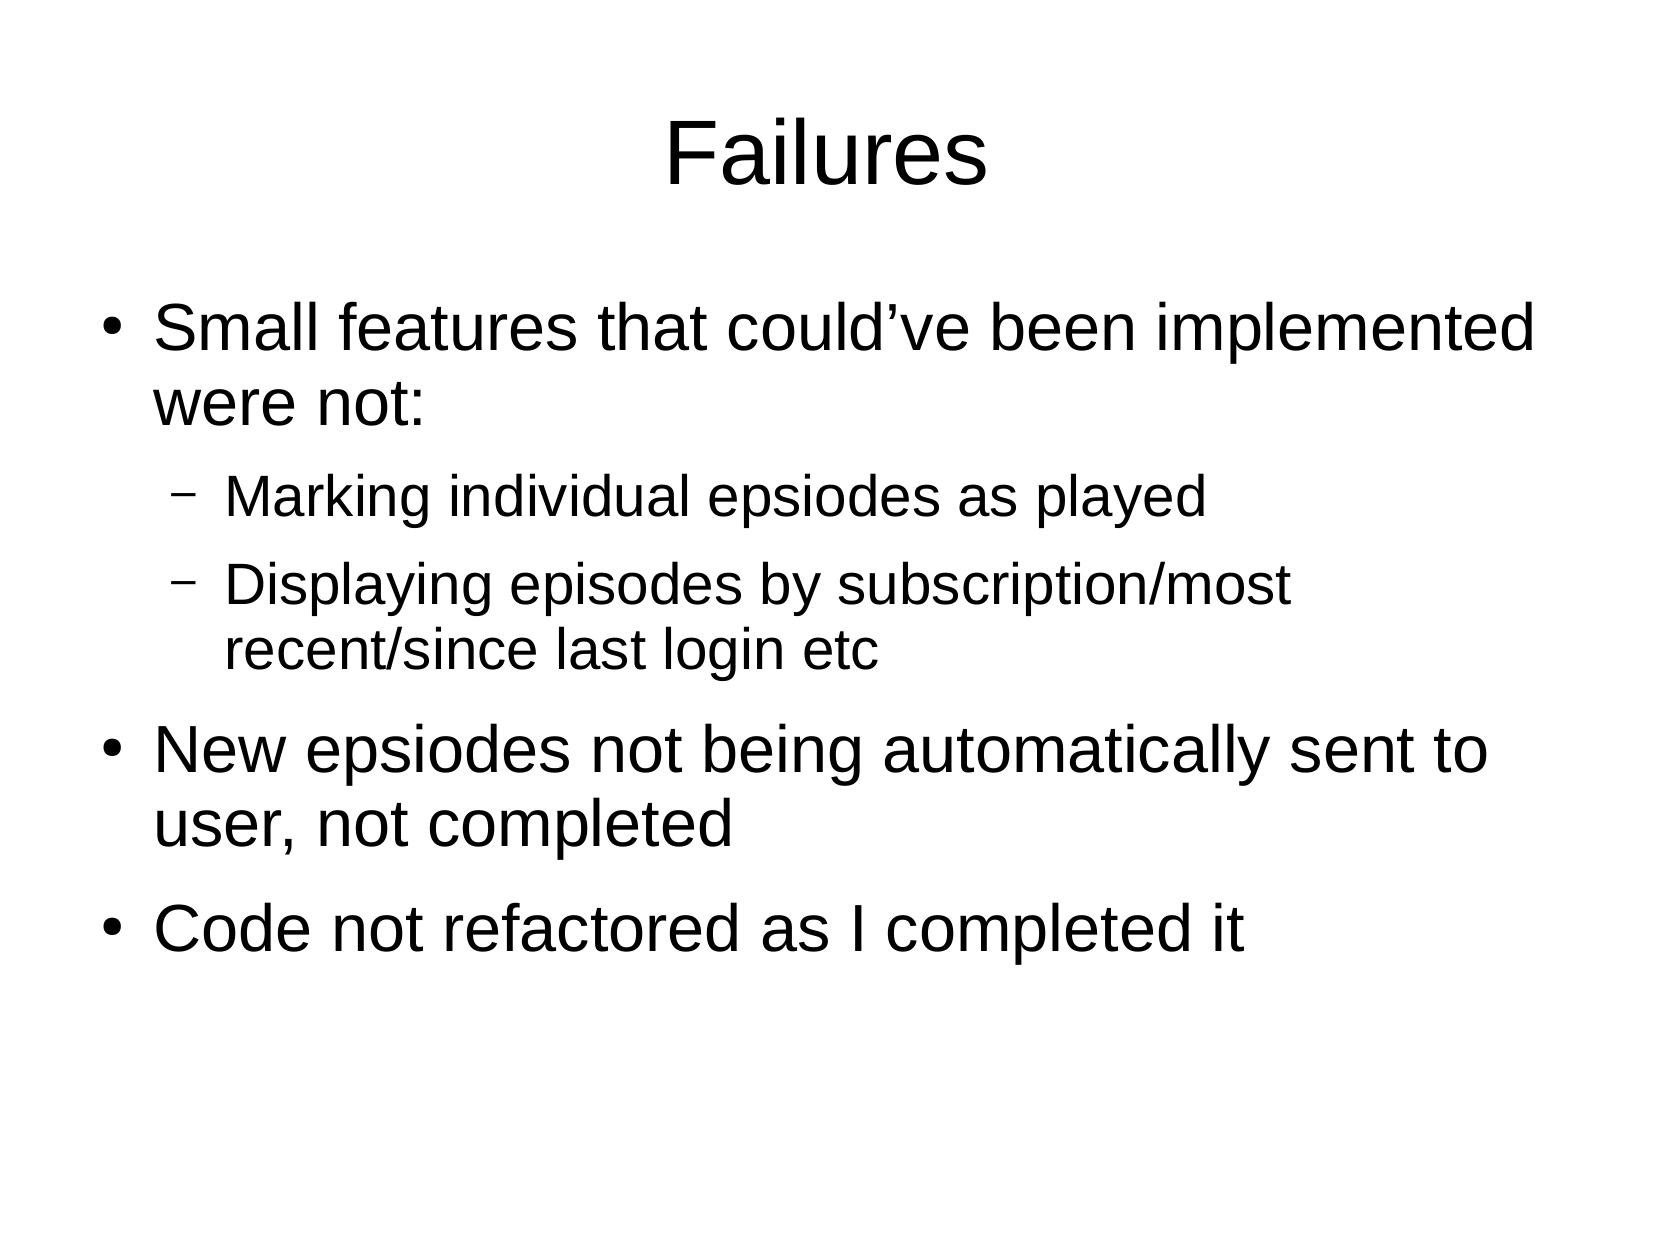

# Failures
Small features that could’ve been implemented were not:
Marking individual epsiodes as played
Displaying episodes by subscription/most recent/since last login etc
New epsiodes not being automatically sent to user, not completed
Code not refactored as I completed it